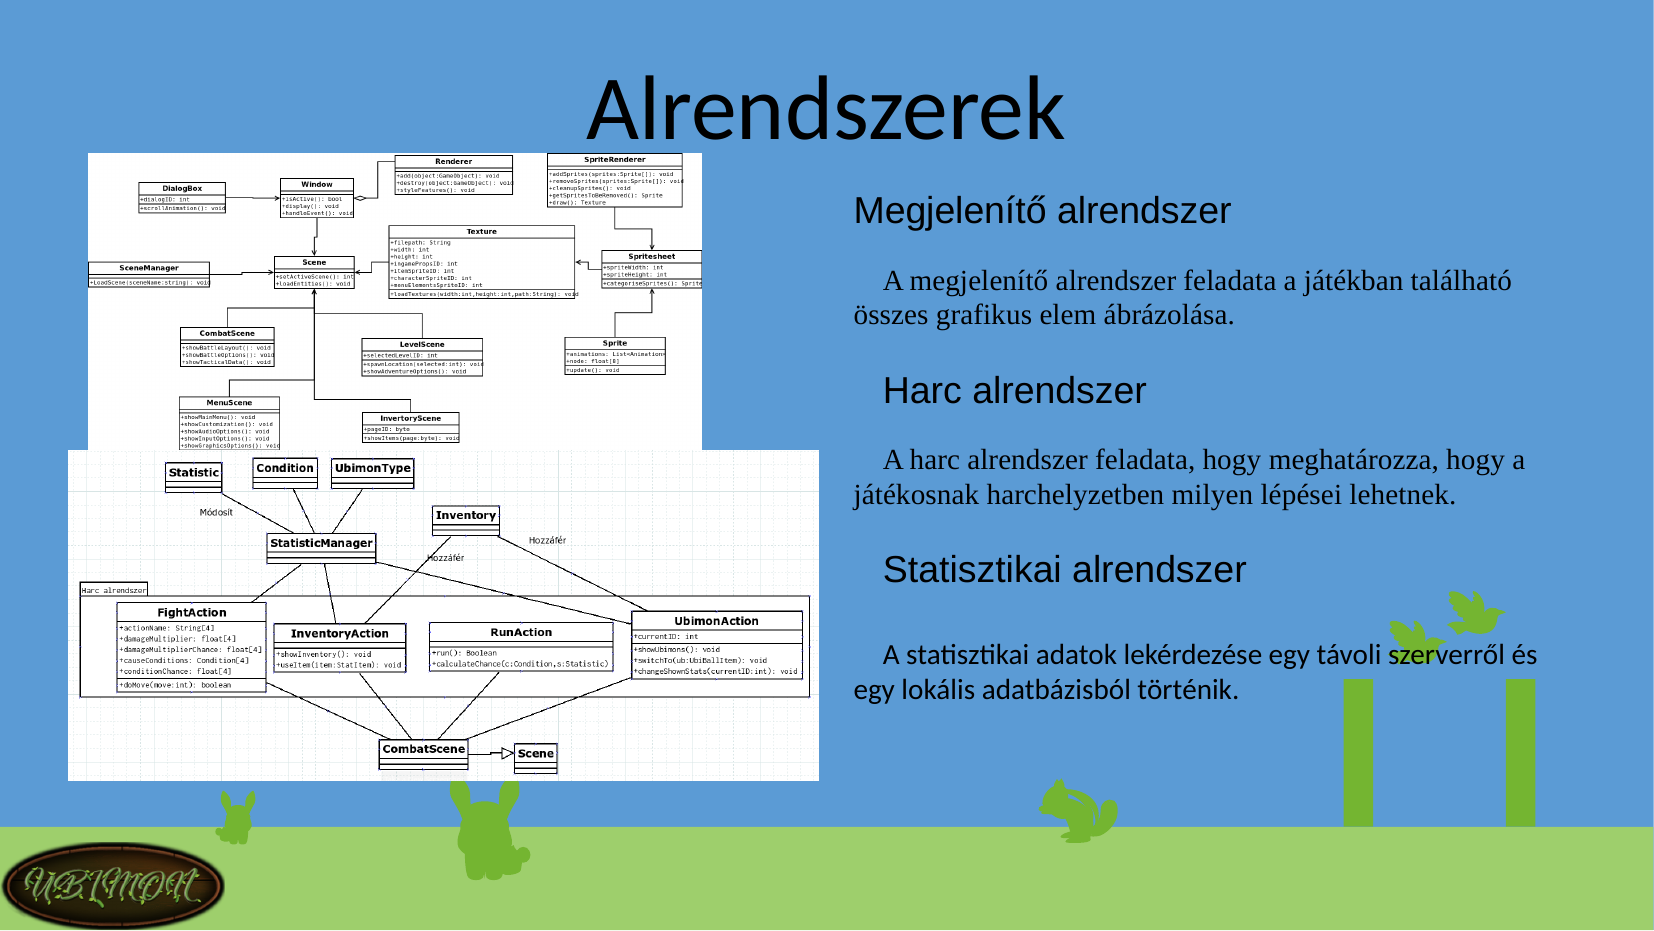

# Alrendszerek
Megjelenítő alrendszer
A megjelenítő alrendszer feladata a játékban található összes grafikus elem ábrázolása.
Harc alrendszer
A harc alrendszer feladata, hogy meghatározza, hogy a játékosnak harchelyzetben milyen lépései lehetnek.
Statisztikai alrendszer
A statisztikai adatok lekérdezése egy távoli szerverről és egy lokális adatbázisból történik.